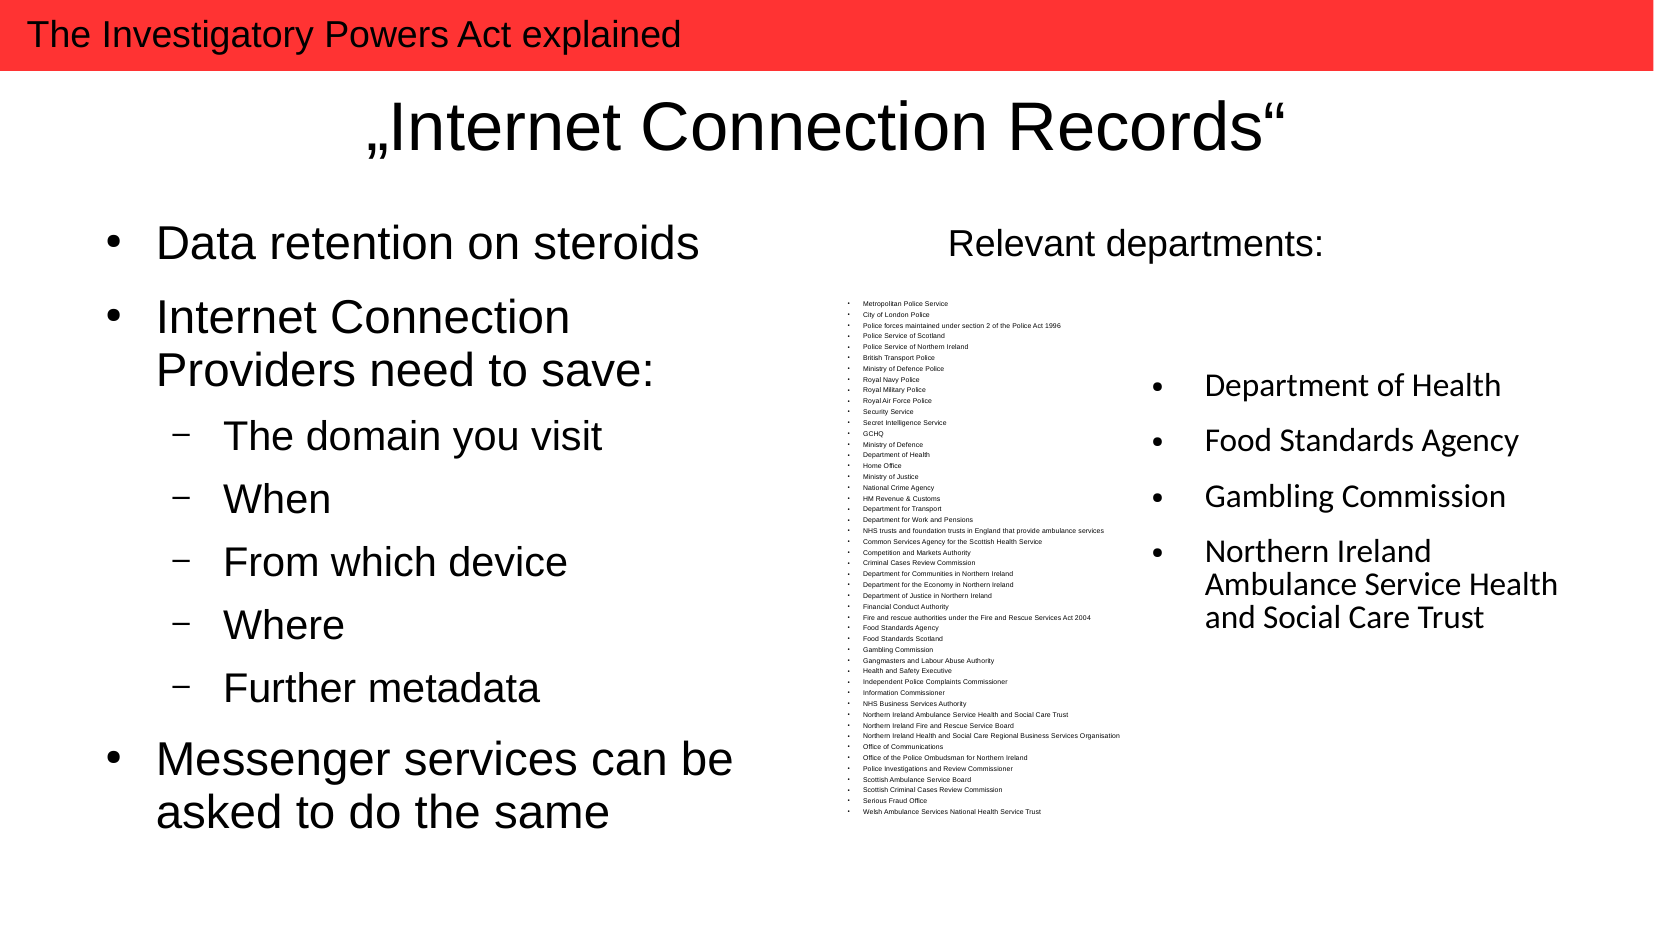

The Investigatory Powers Act explained
# „Internet Connection Records“
Relevant departments:
Data retention on steroids
Internet Connection Providers need to save:
The domain you visit
When
From which device
Where
Further metadata
Messenger services can be asked to do the same
 Metropolitan Police Service
 City of London Police
 Police forces maintained under section 2 of the Police Act 1996
 Police Service of Scotland
 Police Service of Northern Ireland
 British Transport Police
 Ministry of Defence Police
 Royal Navy Police
 Royal Military Police
 Royal Air Force Police
 Security Service
 Secret Intelligence Service
 GCHQ
 Ministry of Defence
 Department of Health
 Home Office
 Ministry of Justice
 National Crime Agency
 HM Revenue & Customs
 Department for Transport
 Department for Work and Pensions
 NHS trusts and foundation trusts in England that provide ambulance services
 Common Services Agency for the Scottish Health Service
 Competition and Markets Authority
 Criminal Cases Review Commission
 Department for Communities in Northern Ireland
 Department for the Economy in Northern Ireland
 Department of Justice in Northern Ireland
 Financial Conduct Authority
 Fire and rescue authorities under the Fire and Rescue Services Act 2004
 Food Standards Agency
 Food Standards Scotland
 Gambling Commission
 Gangmasters and Labour Abuse Authority
 Health and Safety Executive
 Independent Police Complaints Commissioner
 Information Commissioner
 NHS Business Services Authority
 Northern Ireland Ambulance Service Health and Social Care Trust
 Northern Ireland Fire and Rescue Service Board
 Northern Ireland Health and Social Care Regional Business Services Organisation
 Office of Communications
 Office of the Police Ombudsman for Northern Ireland
 Police Investigations and Review Commissioner
 Scottish Ambulance Service Board
 Scottish Criminal Cases Review Commission
 Serious Fraud Office
 Welsh Ambulance Services National Health Service Trust
Department of Health
Food Standards Agency
Gambling Commission
Northern Ireland Ambulance Service Health and Social Care Trust